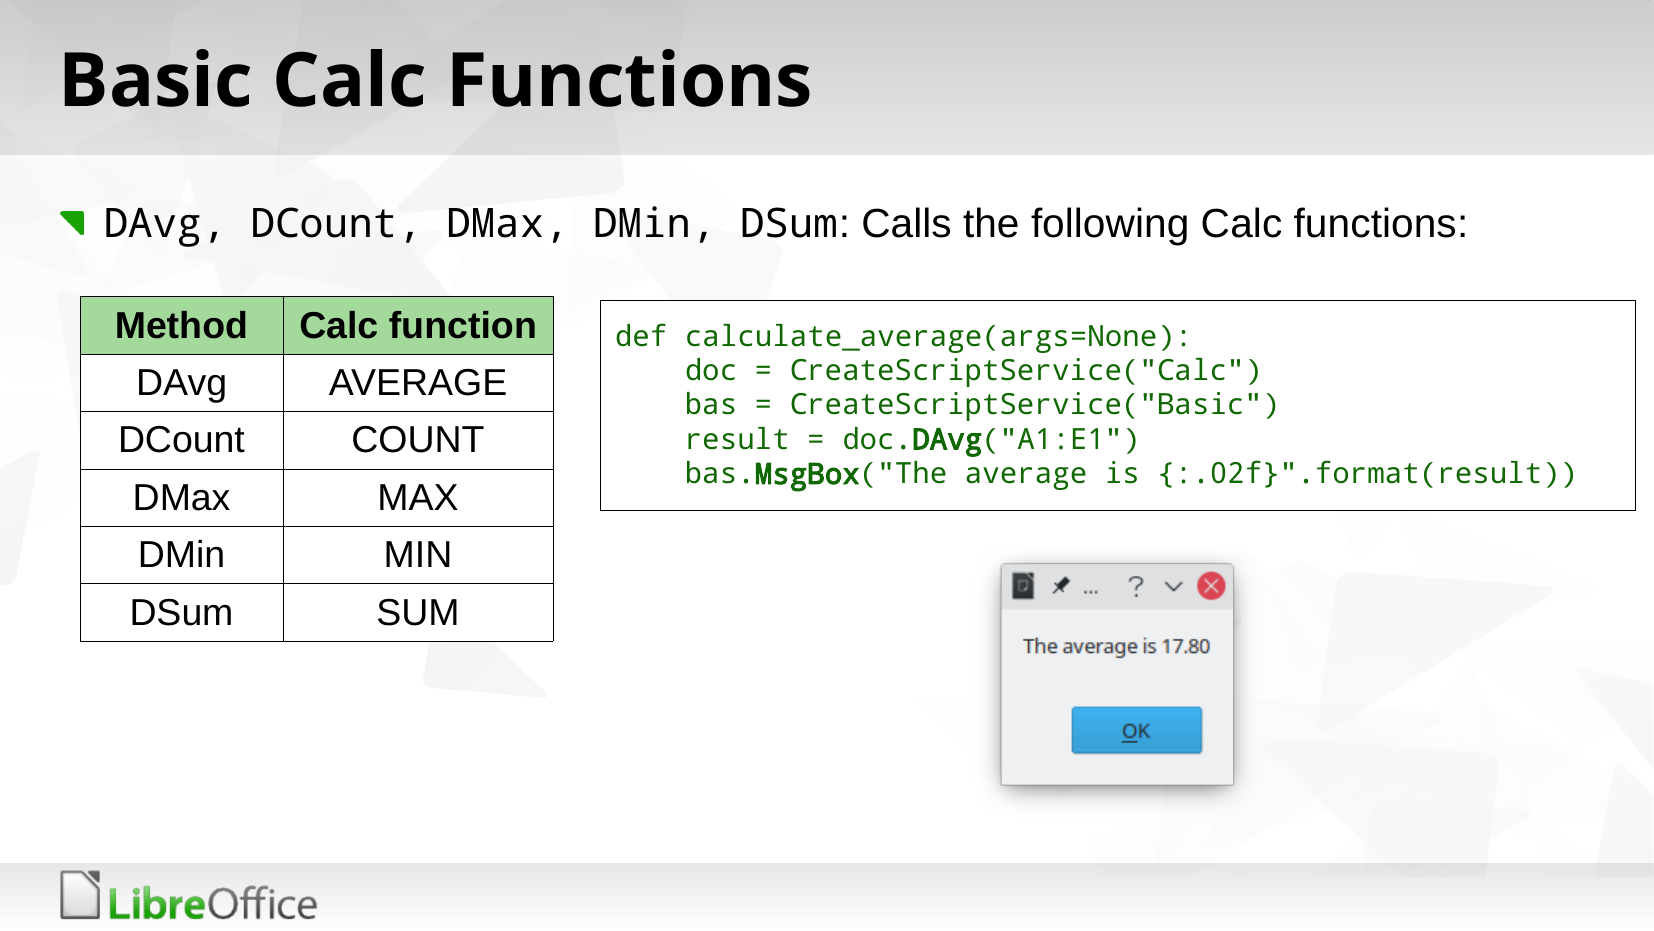

# Basic Calc Functions
DAvg, DCount, DMax, DMin, DSum: Calls the following Calc functions:
| Method | Calc function |
| --- | --- |
| DAvg | AVERAGE |
| DCount | COUNT |
| DMax | MAX |
| DMin | MIN |
| DSum | SUM |
def calculate_average(args=None):
 doc = CreateScriptService("Calc")
 bas = CreateScriptService("Basic")
 result = doc.DAvg("A1:E1")
 bas.MsgBox("The average is {:.02f}".format(result))